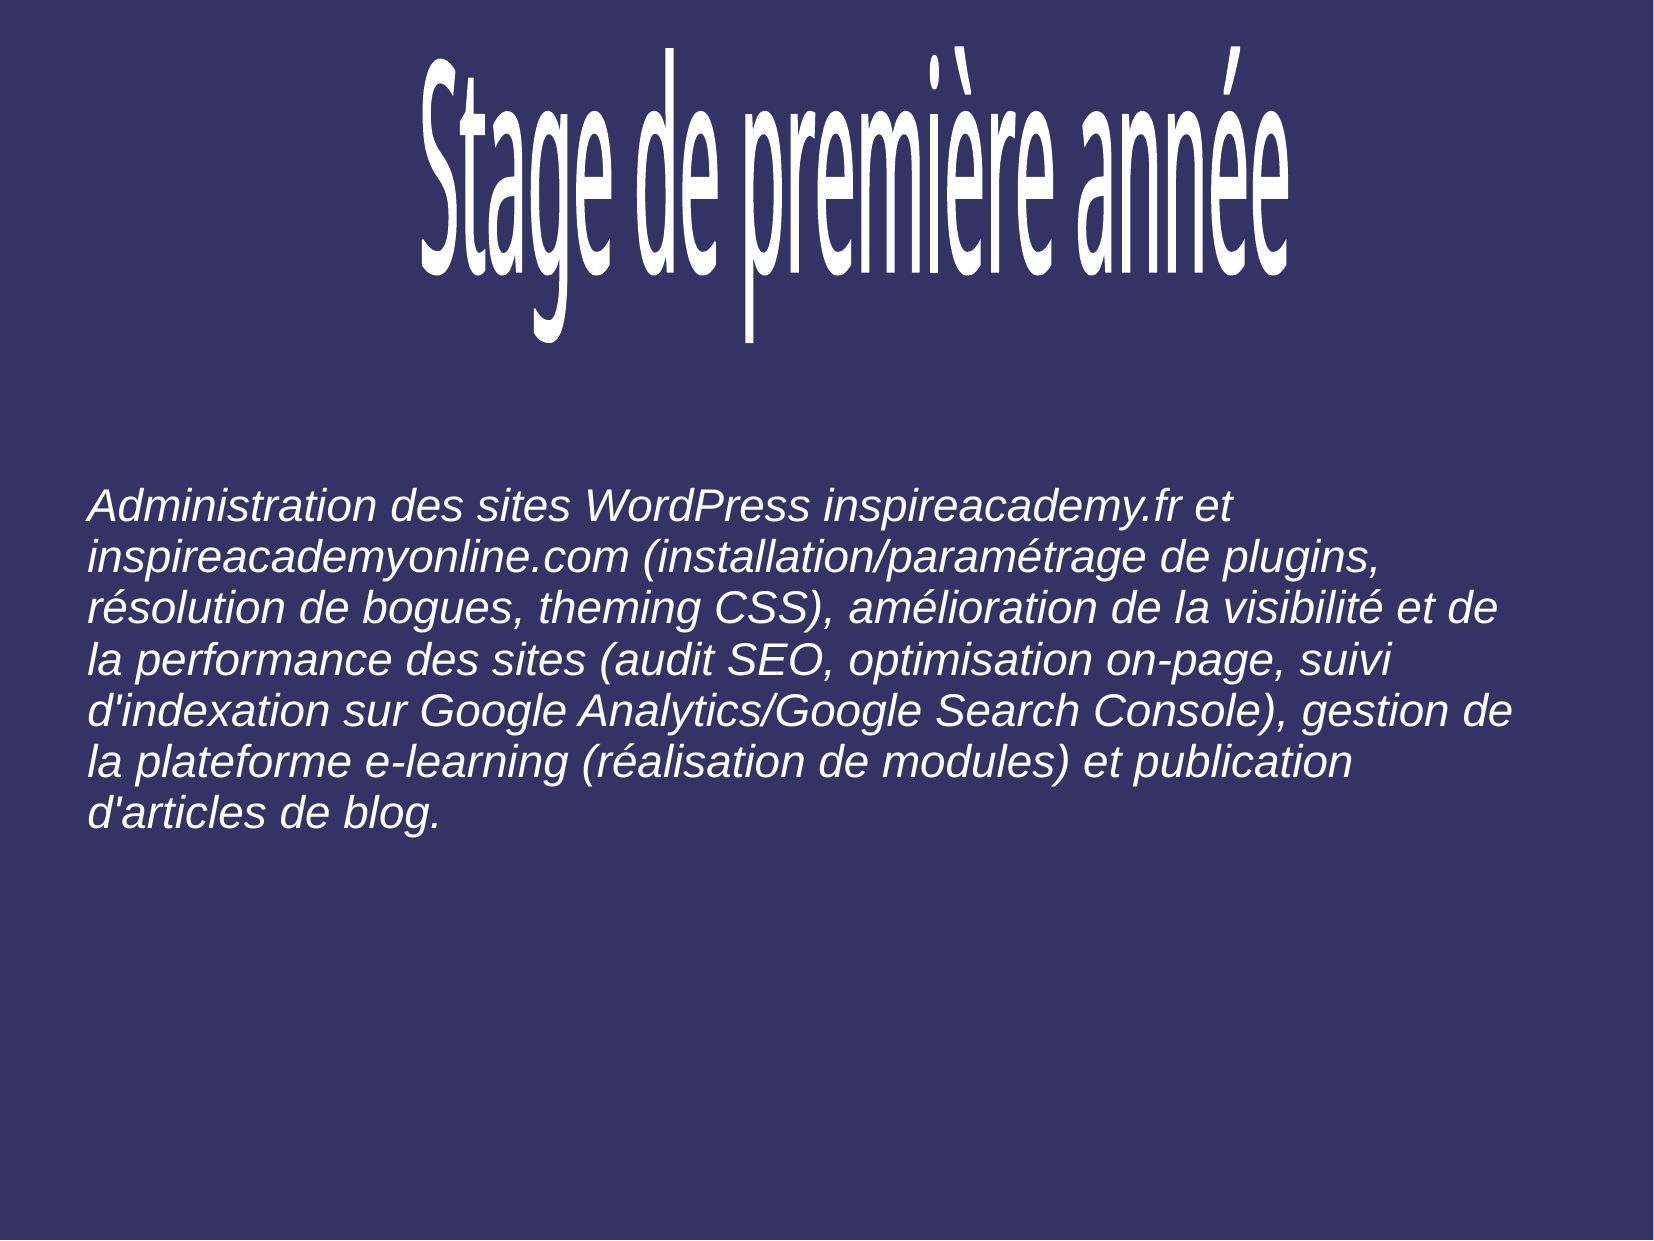

Stage de première année
Administration des sites WordPress inspireacademy.fr et inspireacademyonline.com (installation/paramétrage de plugins, résolution de bogues, theming CSS), amélioration de la visibilité et de la performance des sites (audit SEO, optimisation on-page, suivi d'indexation sur Google Analytics/Google Search Console), gestion de la plateforme e-learning (réalisation de modules) et publication d'articles de blog.